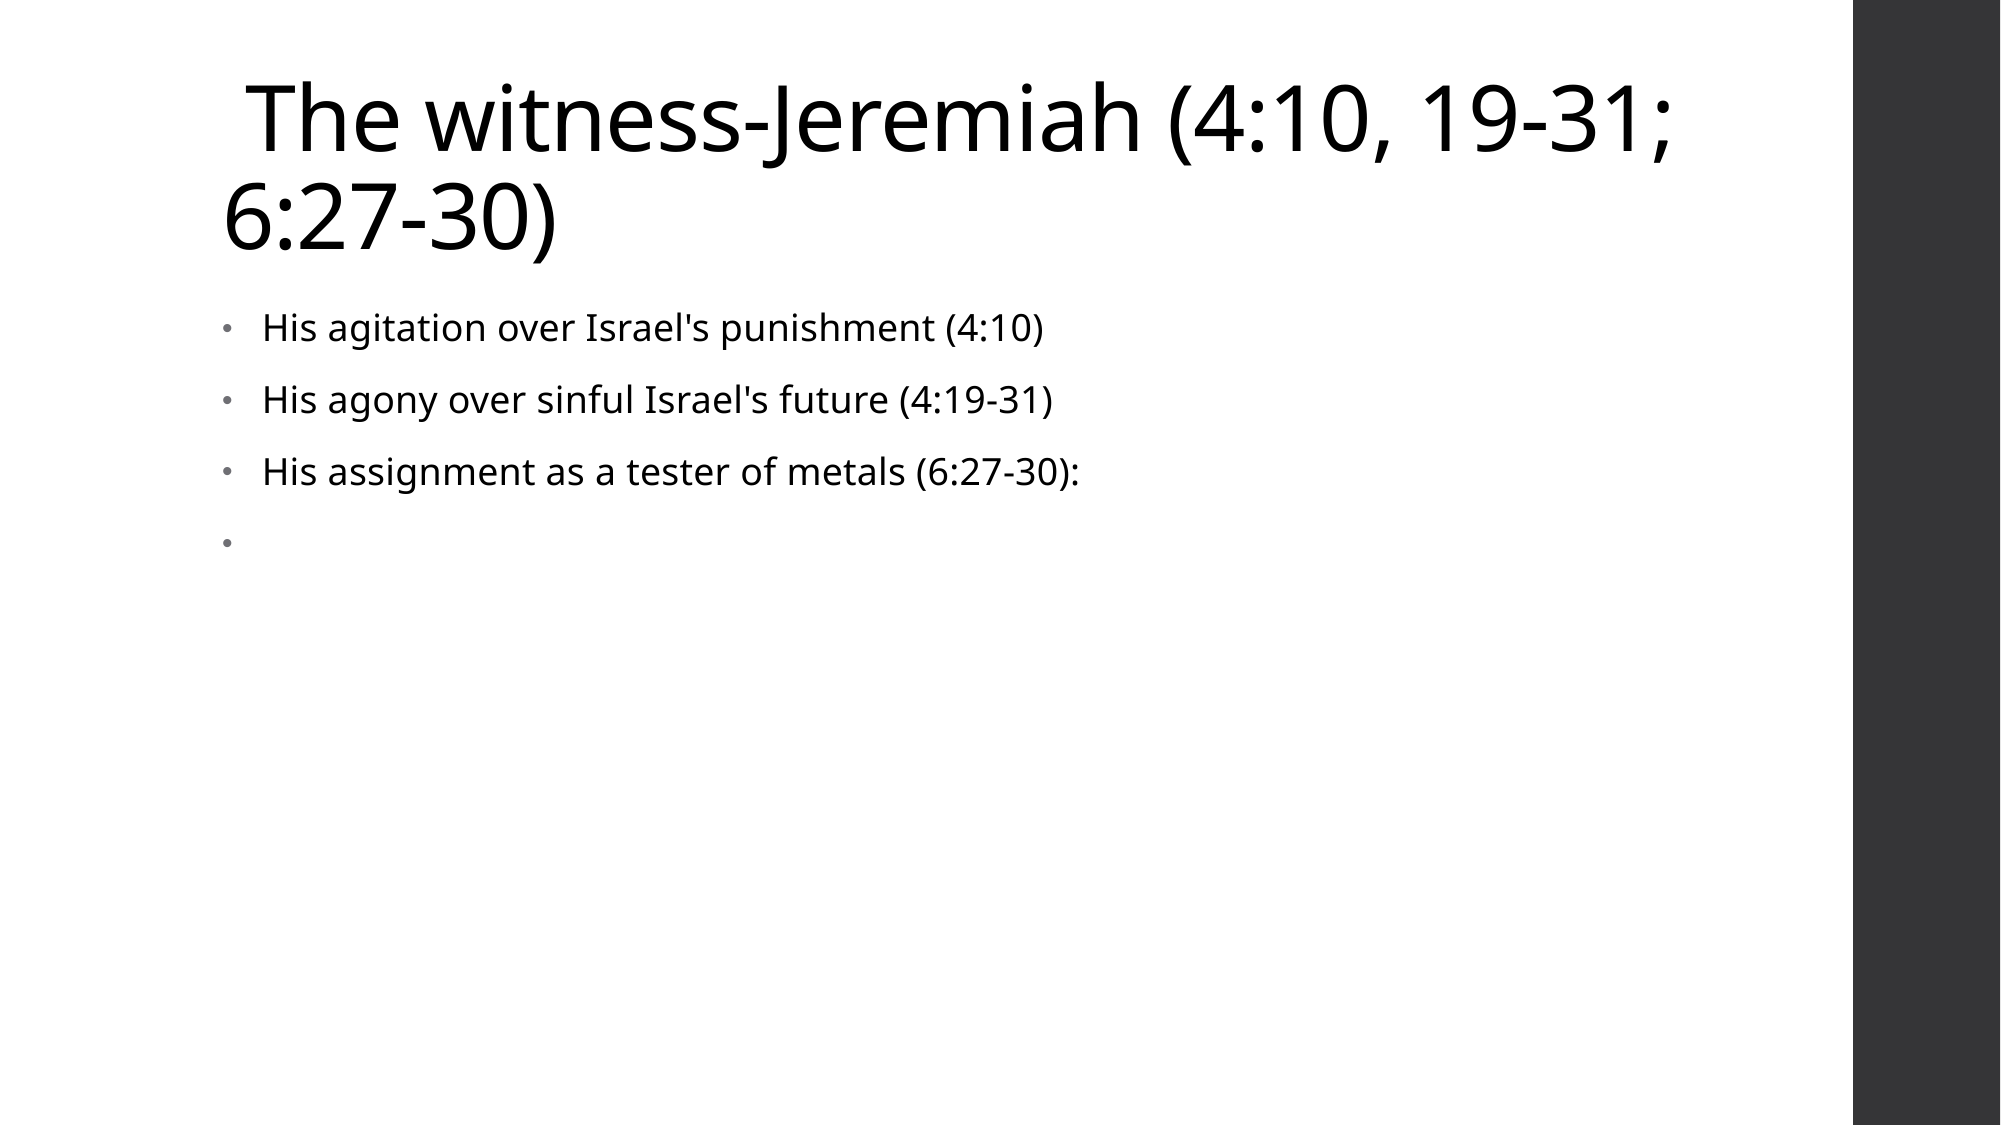

# The witness-Jeremiah (4:10, 19-31; 6:27-30)
 His agitation over Israel's punishment (4:10)
 His agony over sinful Israel's future (4:19-31)
 His assignment as a tester of metals (6:27-30):